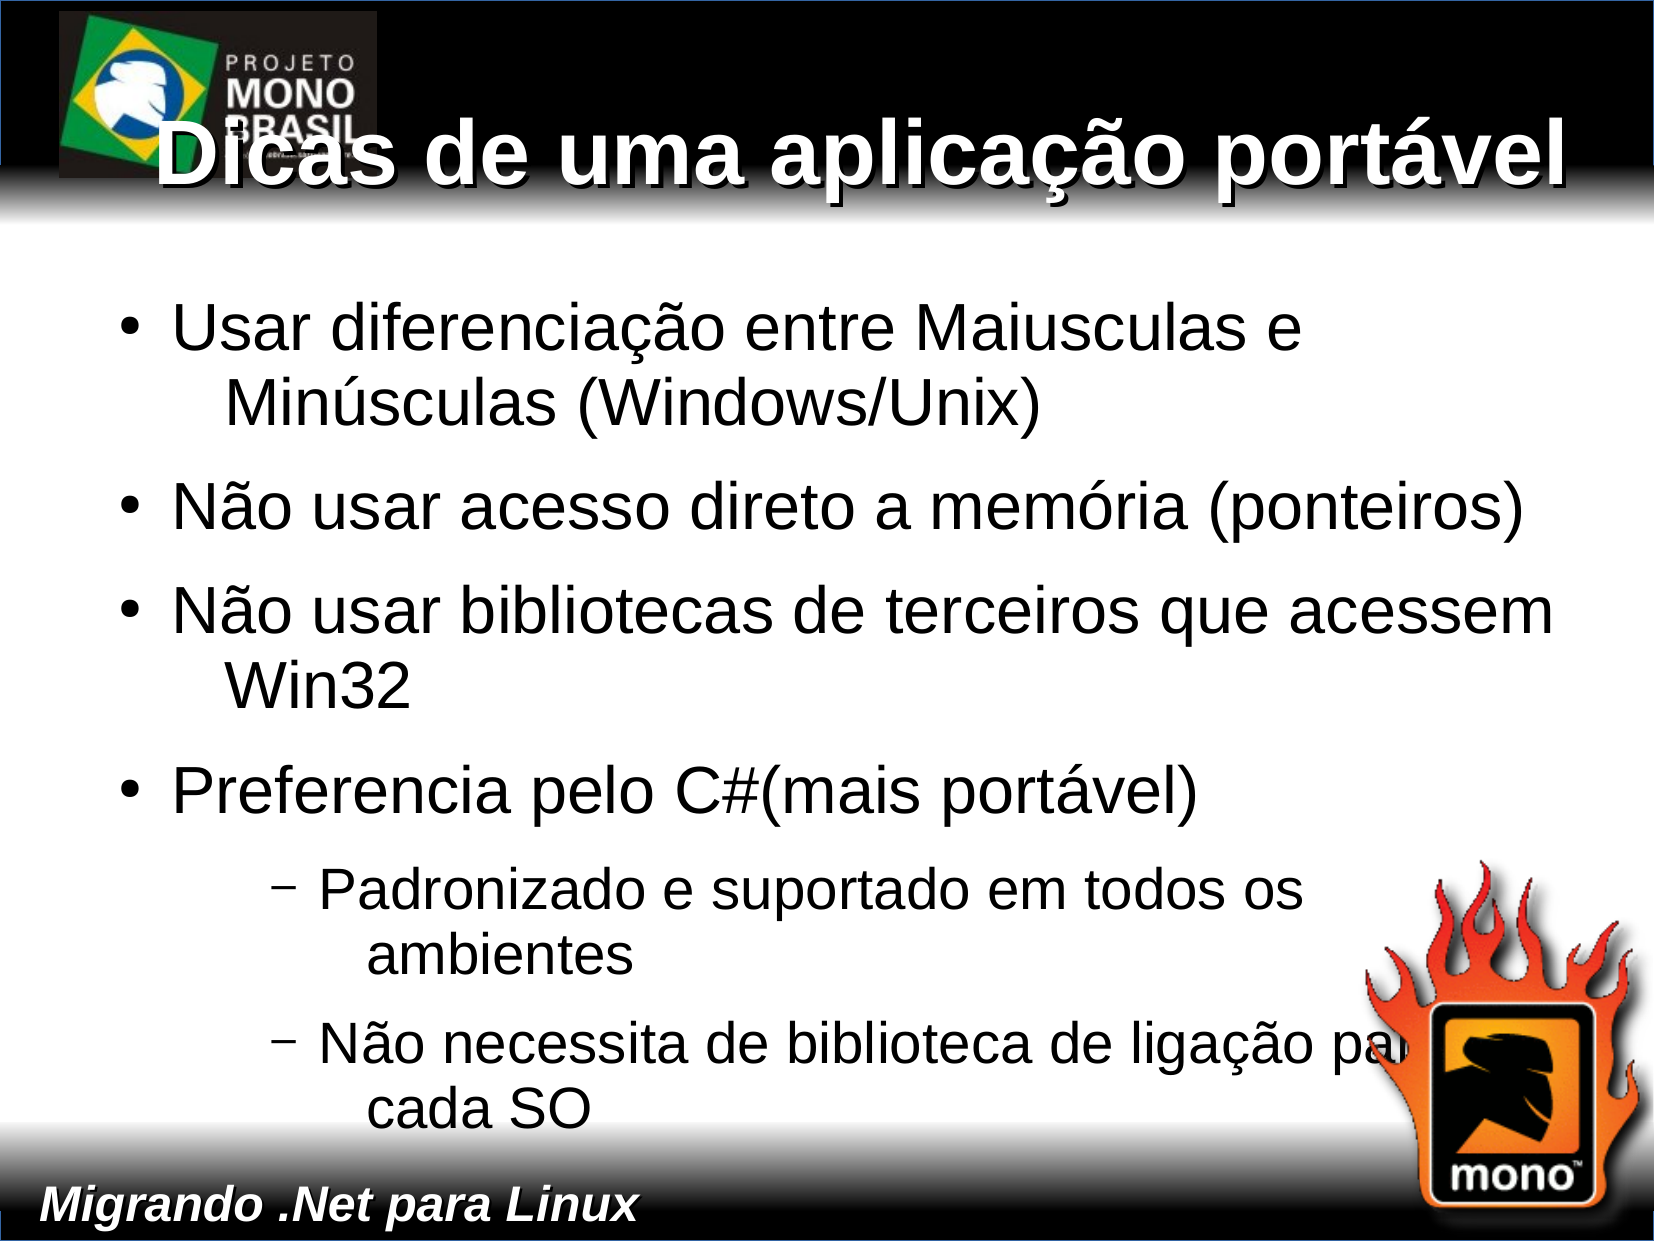

# Dicas de uma aplicação portável
Usar diferenciação entre Maiusculas e Minúsculas (Windows/Unix)
Não usar acesso direto a memória (ponteiros)
Não usar bibliotecas de terceiros que acessem Win32
Preferencia pelo C#(mais portável)
Padronizado e suportado em todos os ambientes
Não necessita de biblioteca de ligação para cada SO
Migrando .Net para Linux